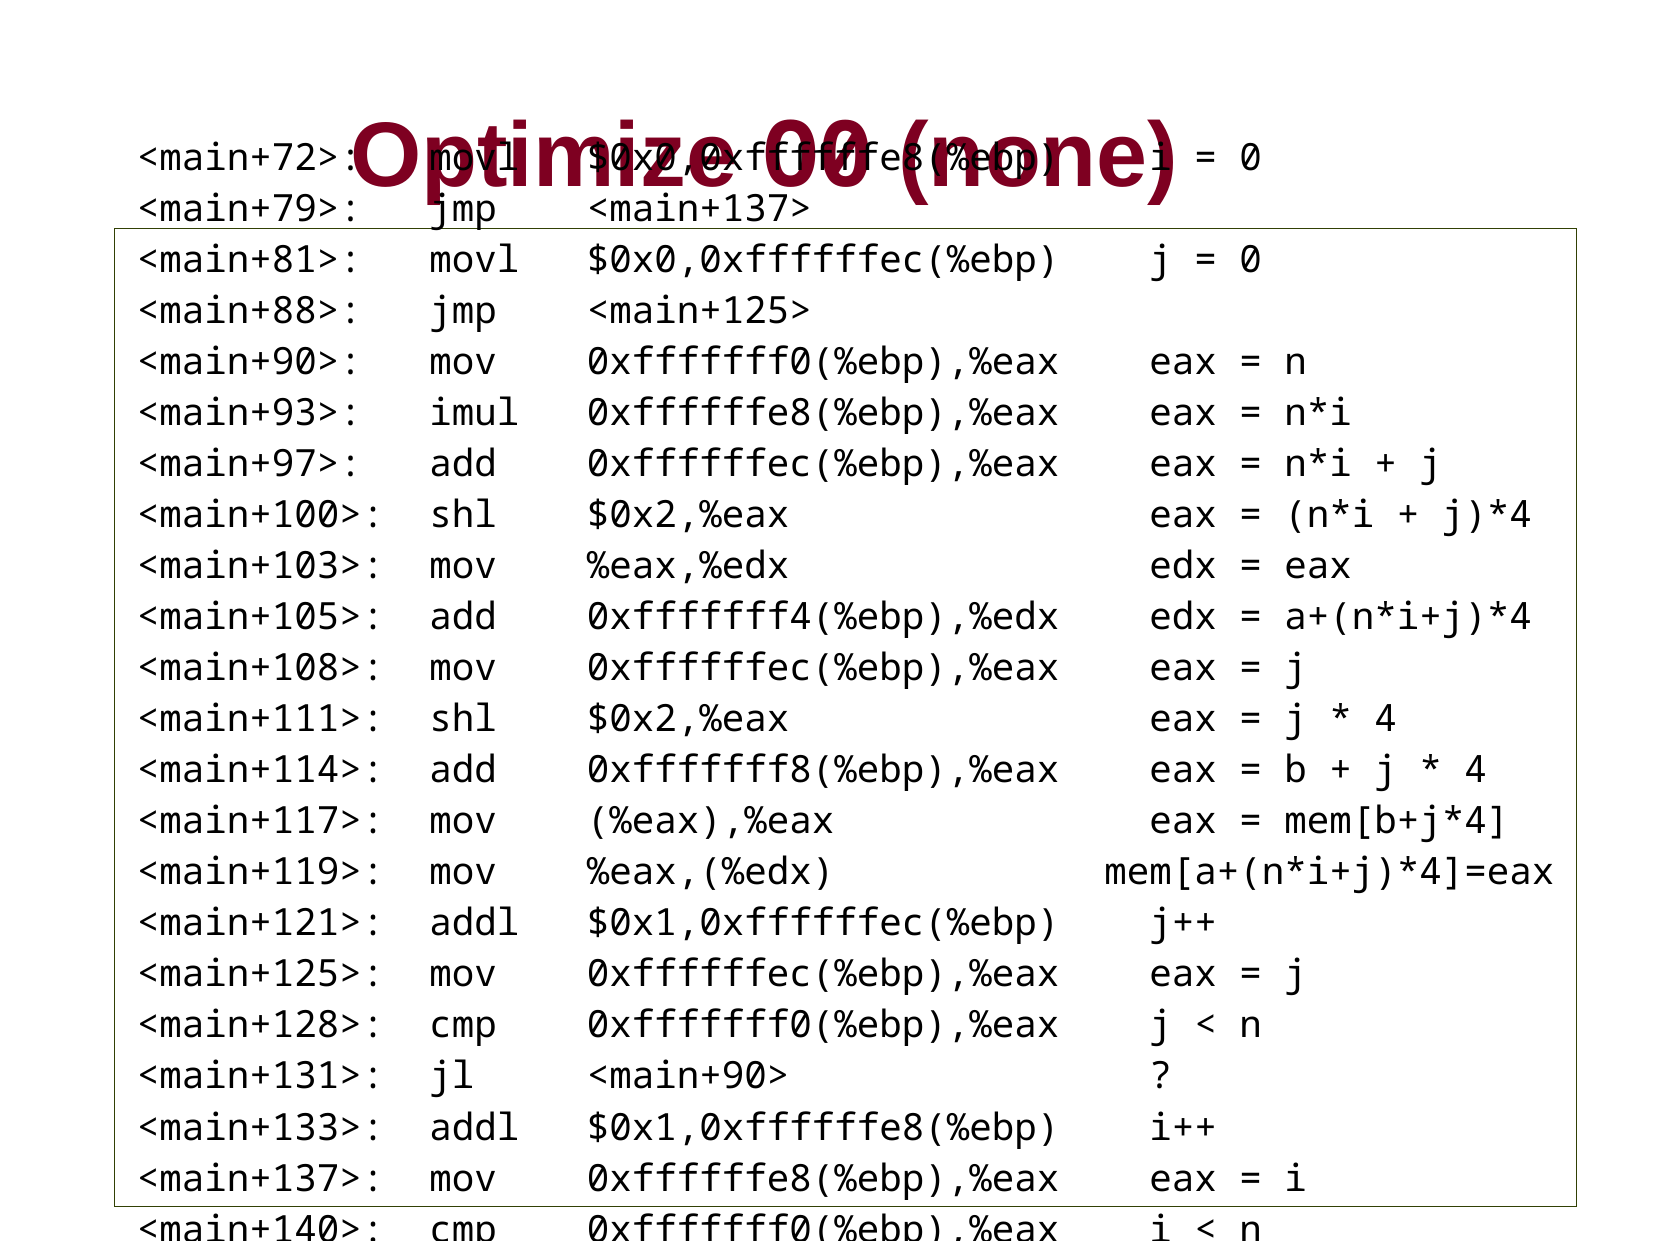

# Optimize O0 (none)
<main+72>: movl $0x0,0xffffffe8(%ebp) i = 0
<main+79>: jmp <main+137>
<main+81>: movl $0x0,0xffffffec(%ebp) j = 0
<main+88>: jmp <main+125>
<main+90>: mov 0xfffffff0(%ebp),%eax eax = n
<main+93>: imul 0xffffffe8(%ebp),%eax eax = n*i
<main+97>: add 0xffffffec(%ebp),%eax eax = n*i + j
<main+100>: shl $0x2,%eax eax = (n*i + j)*4
<main+103>: mov %eax,%edx edx = eax
<main+105>: add 0xfffffff4(%ebp),%edx edx = a+(n*i+j)*4
<main+108>: mov 0xffffffec(%ebp),%eax eax = j
<main+111>: shl $0x2,%eax eax = j * 4
<main+114>: add 0xfffffff8(%ebp),%eax eax = b + j * 4
<main+117>: mov (%eax),%eax eax = mem[b+j*4]
<main+119>: mov %eax,(%edx) mem[a+(n*i+j)*4]=eax
<main+121>: addl $0x1,0xffffffec(%ebp) j++
<main+125>: mov 0xffffffec(%ebp),%eax eax = j
<main+128>: cmp 0xfffffff0(%ebp),%eax j < n
<main+131>: jl <main+90> ?
<main+133>: addl $0x1,0xffffffe8(%ebp) i++
<main+137>: mov 0xffffffe8(%ebp),%eax eax = i
<main+140>: cmp 0xfffffff0(%ebp),%eax i < n
<main+143>: jl <main+81> ?